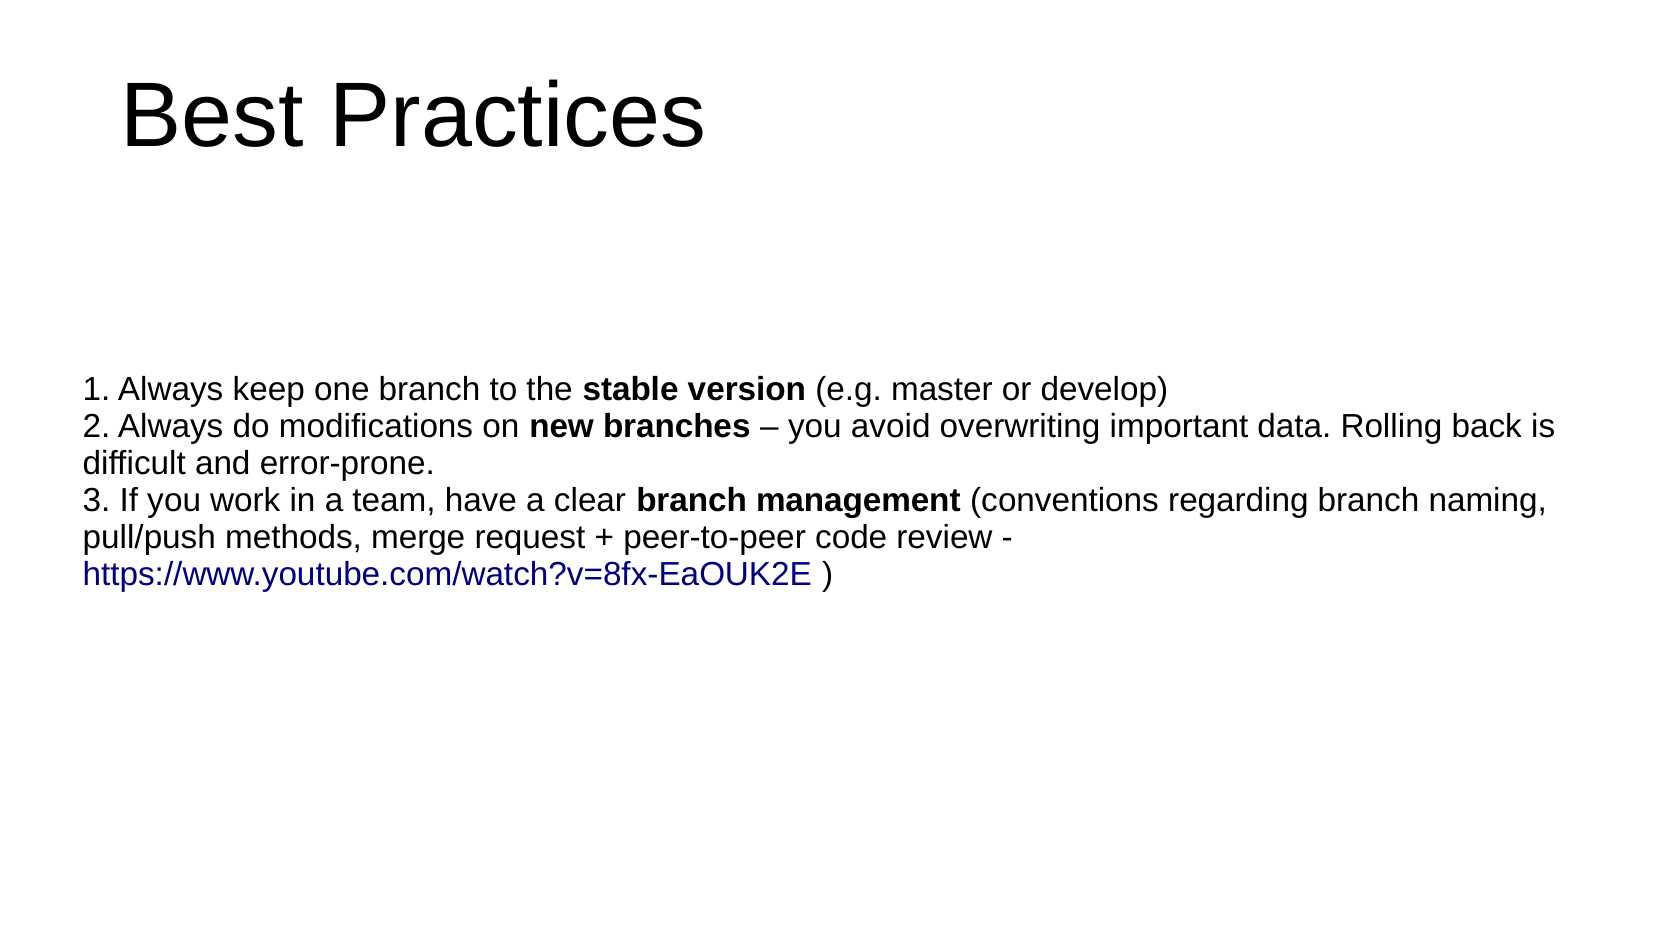

# Best Practices
1. Always keep one branch to the stable version (e.g. master or develop)
2. Always do modifications on new branches – you avoid overwriting important data. Rolling back is difficult and error-prone.
3. If you work in a team, have a clear branch management (conventions regarding branch naming, pull/push methods, merge request + peer-to-peer code review - https://www.youtube.com/watch?v=8fx-EaOUK2E )